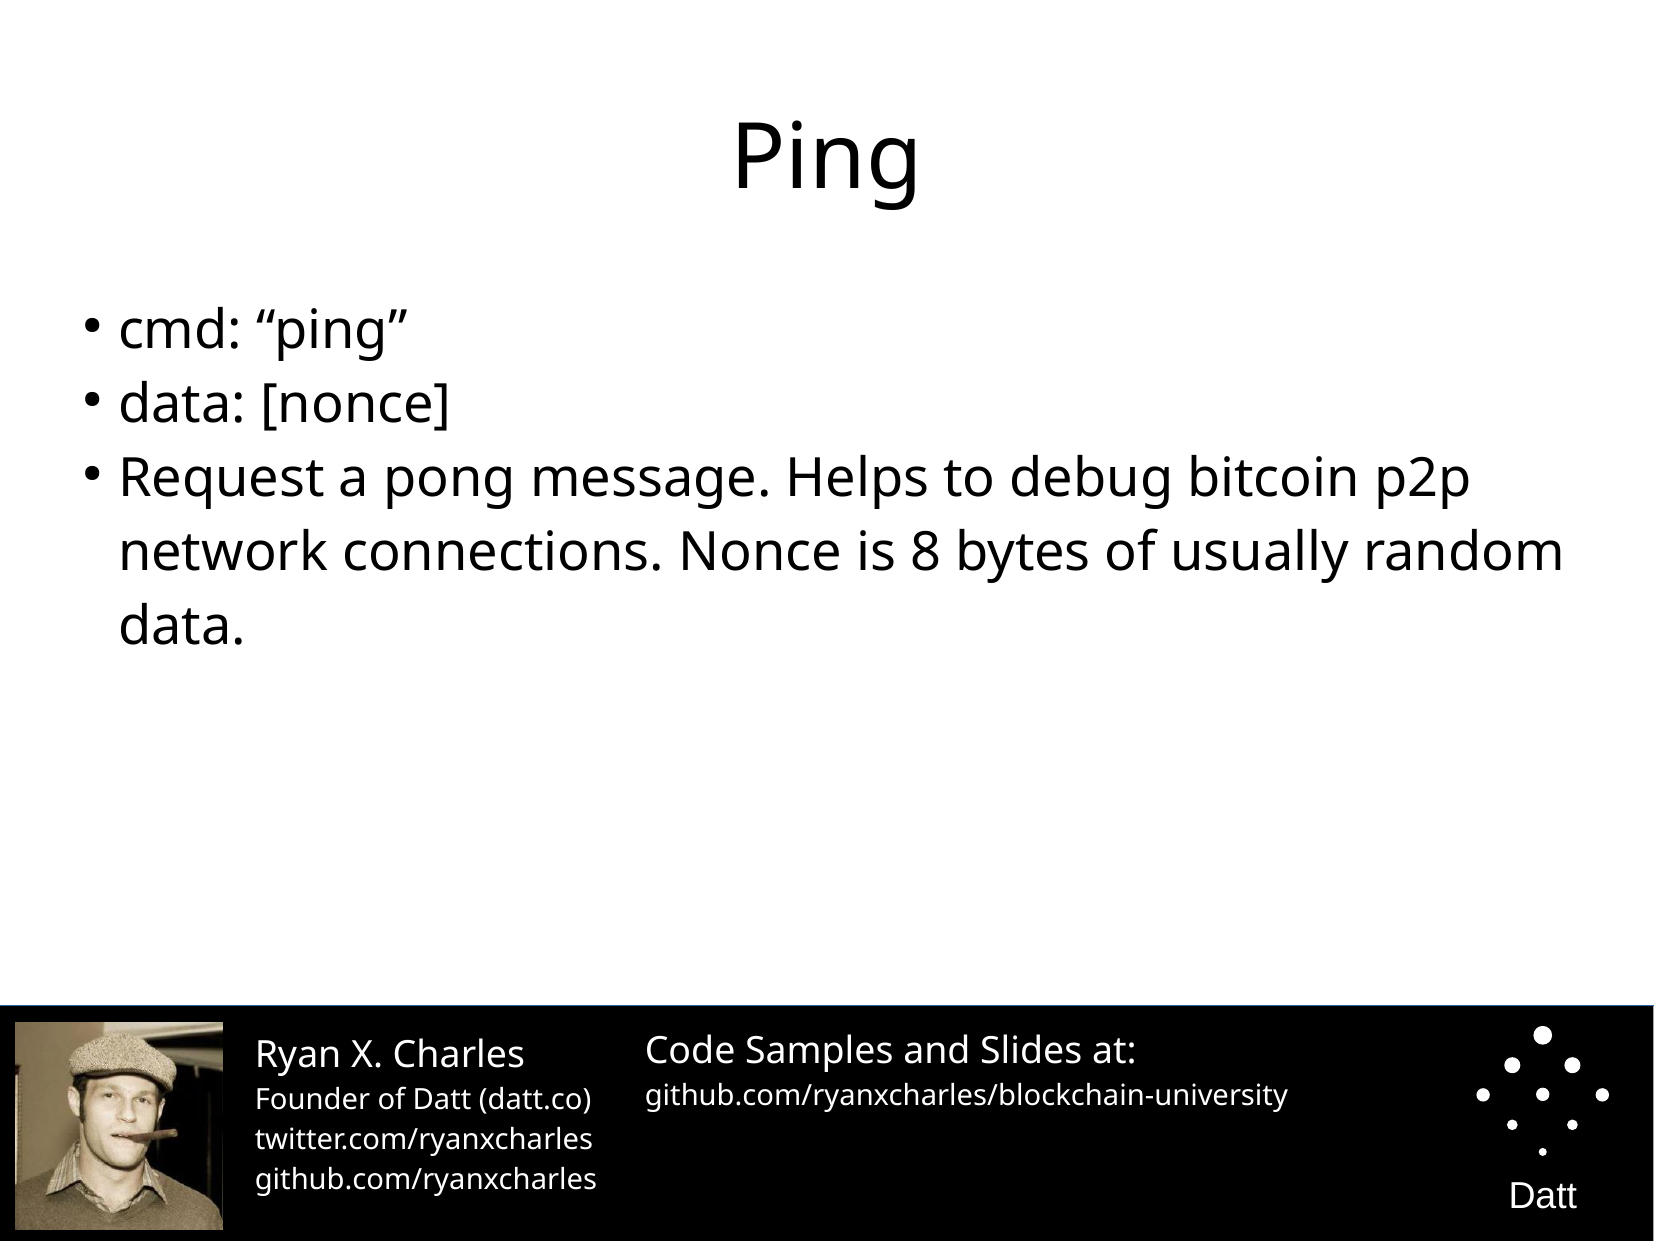

# Ping
cmd: “ping”
data: [nonce]
Request a pong message. Helps to debug bitcoin p2p network connections. Nonce is 8 bytes of usually random data.
Code Samples and Slides at:
github.com/ryanxcharles/blockchain-university
Ryan X. Charles
Founder of Datt (datt.co)
twitter.com/ryanxcharles
github.com/ryanxcharles
Datt